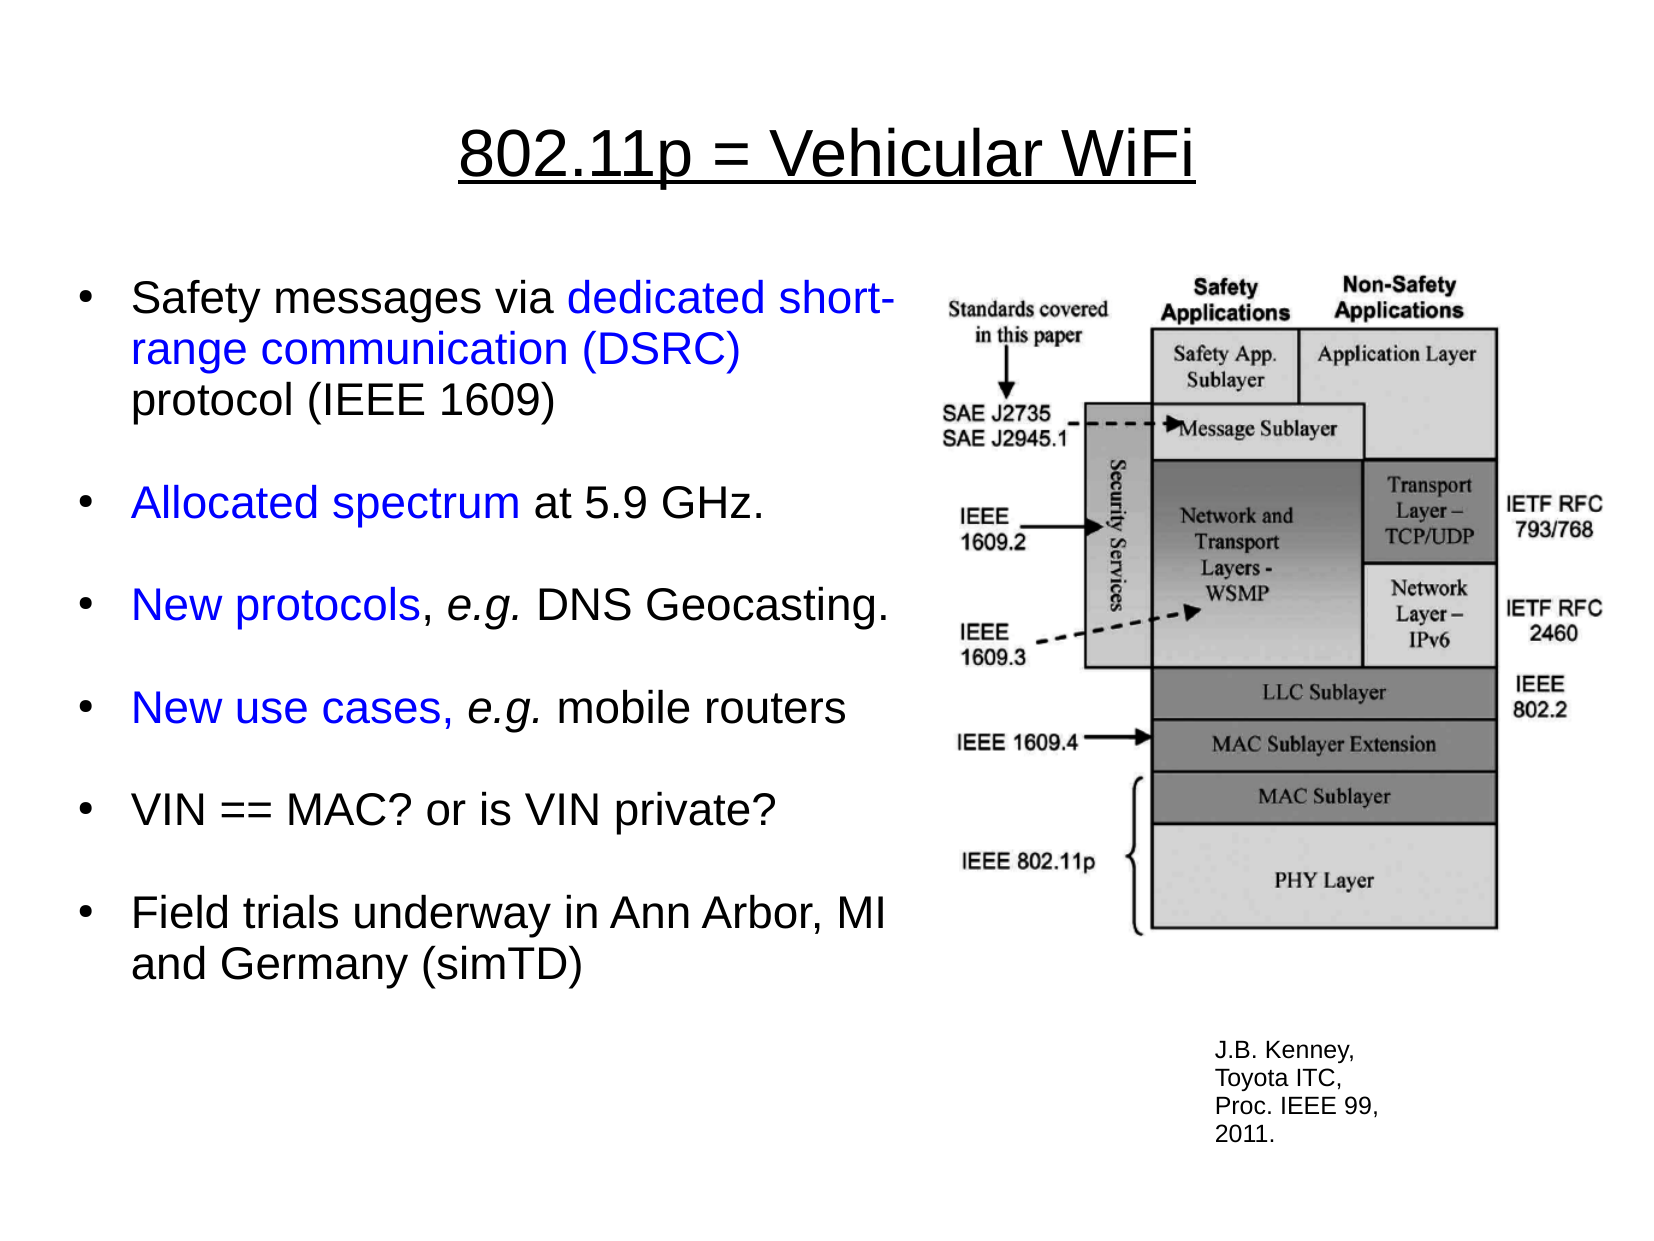

# 802.11p = Vehicular WiFi
Safety messages via dedicated short-range communication (DSRC) protocol (IEEE 1609)
Allocated spectrum at 5.9 GHz.
New protocols, e.g. DNS Geocasting.
New use cases, e.g. mobile routers
VIN == MAC? or is VIN private?
Field trials underway in Ann Arbor, MI and Germany (simTD)
J.B. Kenney,
Toyota ITC,
Proc. IEEE 99,
2011.